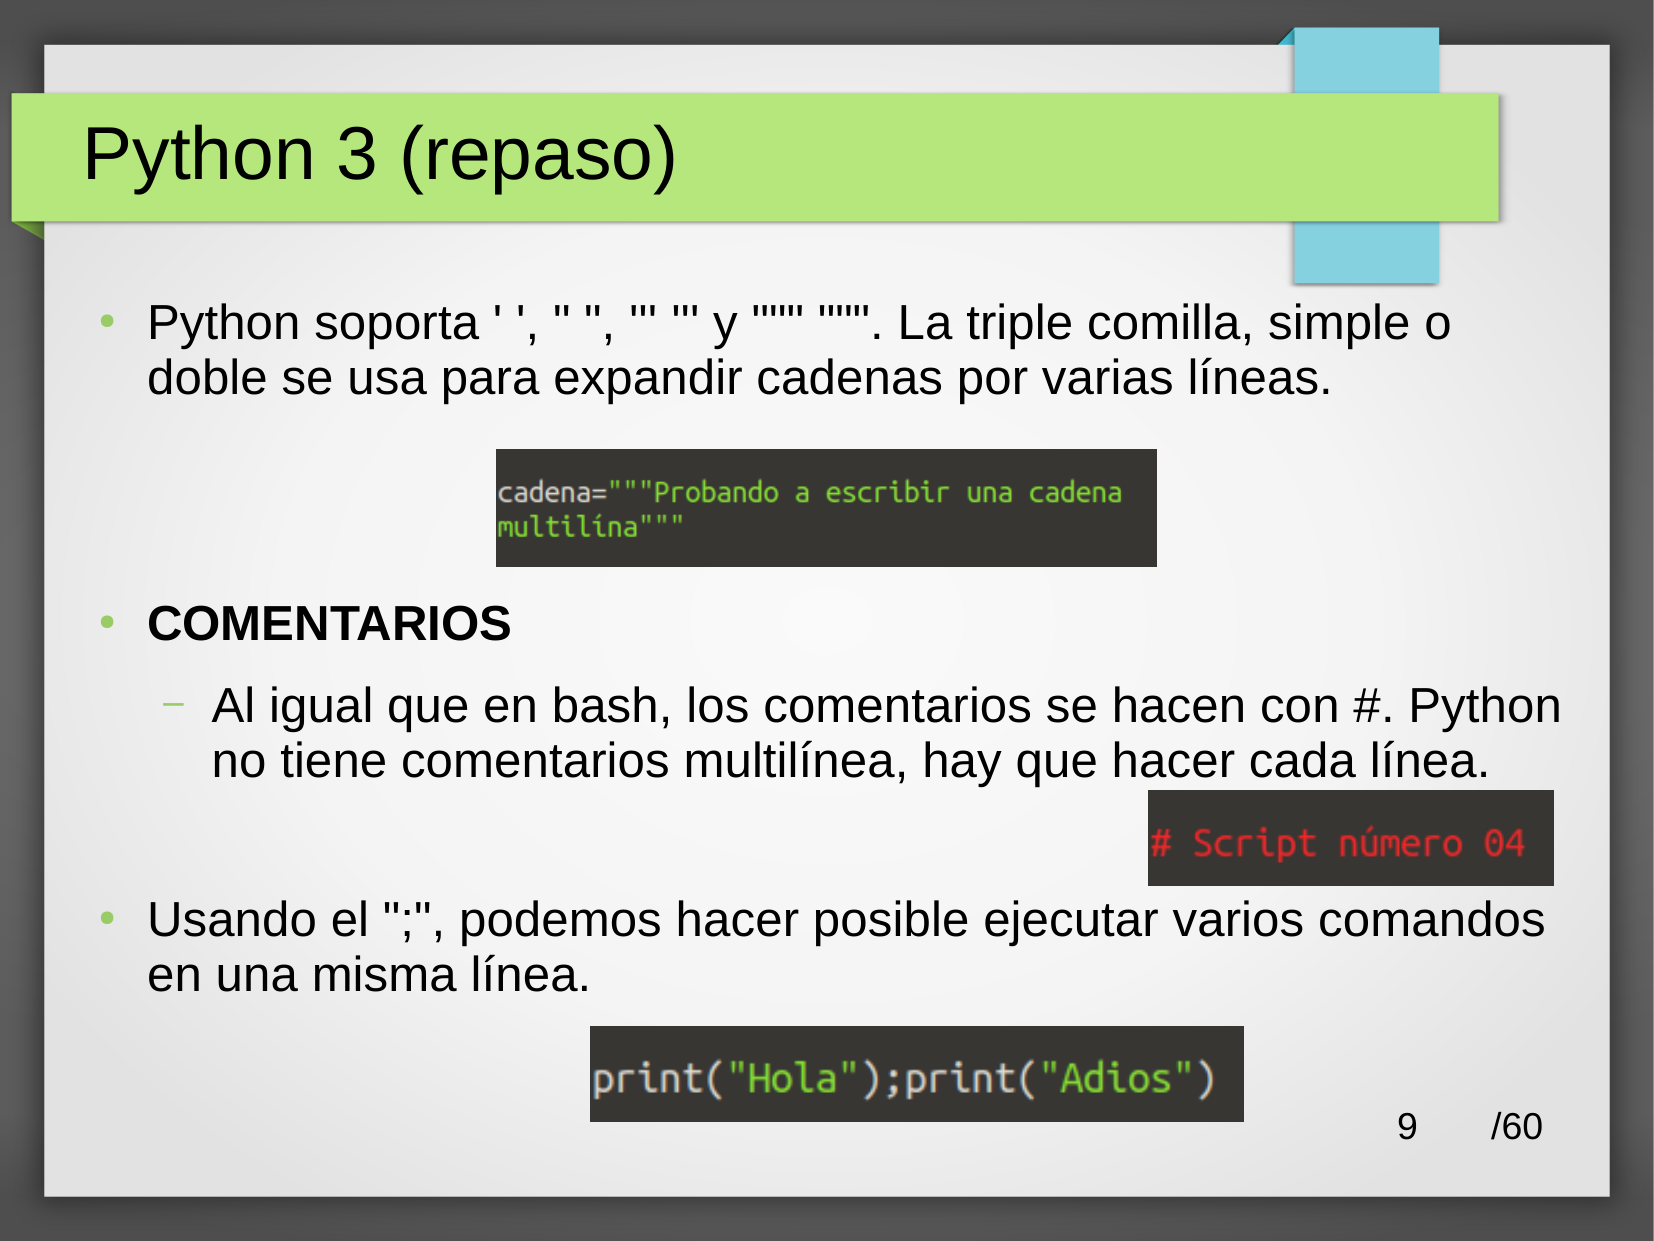

# Python 3 (repaso)
Python soporta ' ', " ", ''' ''' y """ """. La triple comilla, simple o doble se usa para expandir cadenas por varias líneas.
COMENTARIOS
Al igual que en bash, los comentarios se hacen con #. Python no tiene comentarios multilínea, hay que hacer cada línea.
Usando el ";", podemos hacer posible ejecutar varios comandos en una misma línea.
/60